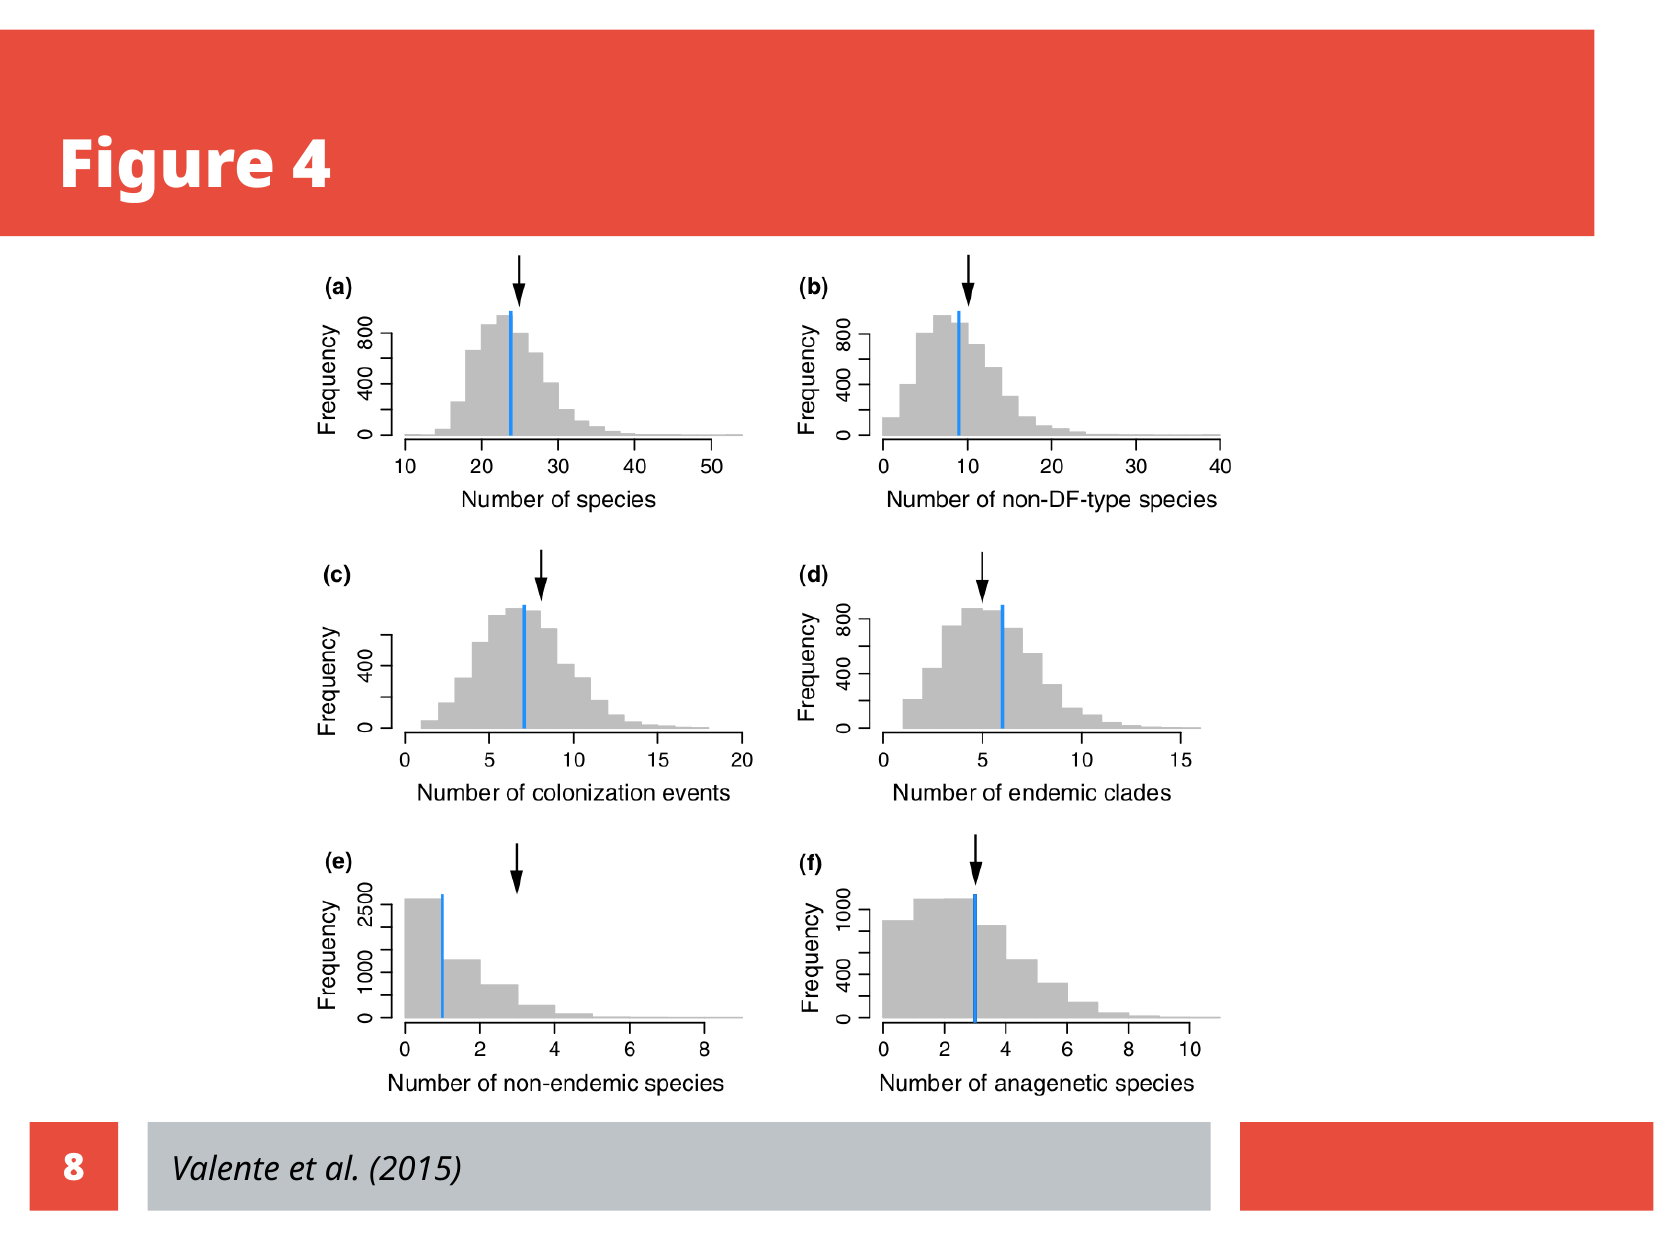

# Figure 4
8
Valente et al. (2015)